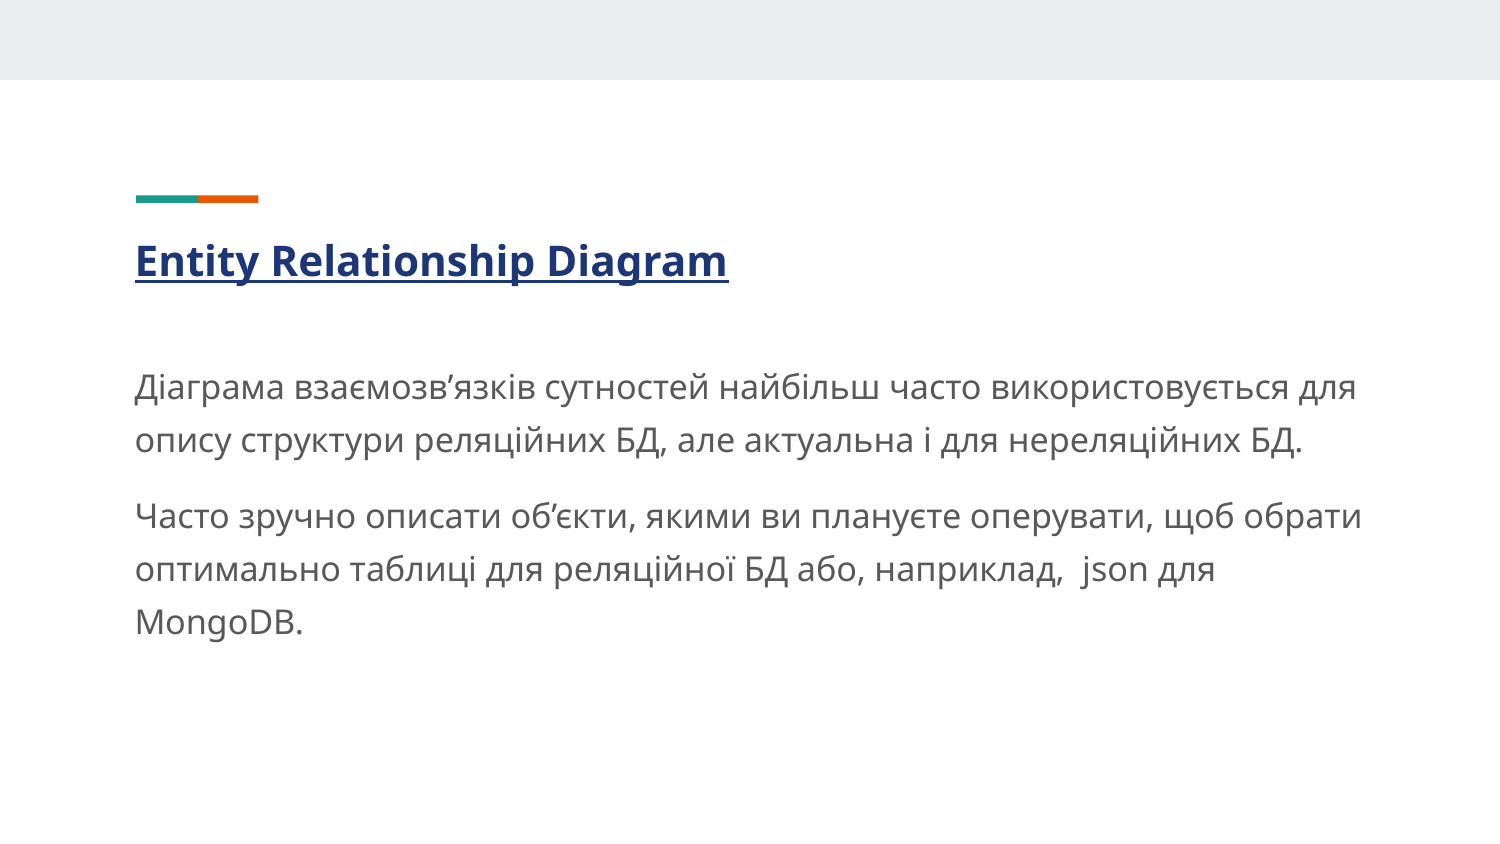

# Entity Relationship Diagram
Діаграма взаємозв’язків сутностей найбільш часто використовується для опису структури реляційних БД, але актуальна і для нереляційних БД.
Часто зручно описати об’єкти, якими ви плануєте оперувати, щоб обрати оптимально таблиці для реляційної БД або, наприклад, json для MongoDB.